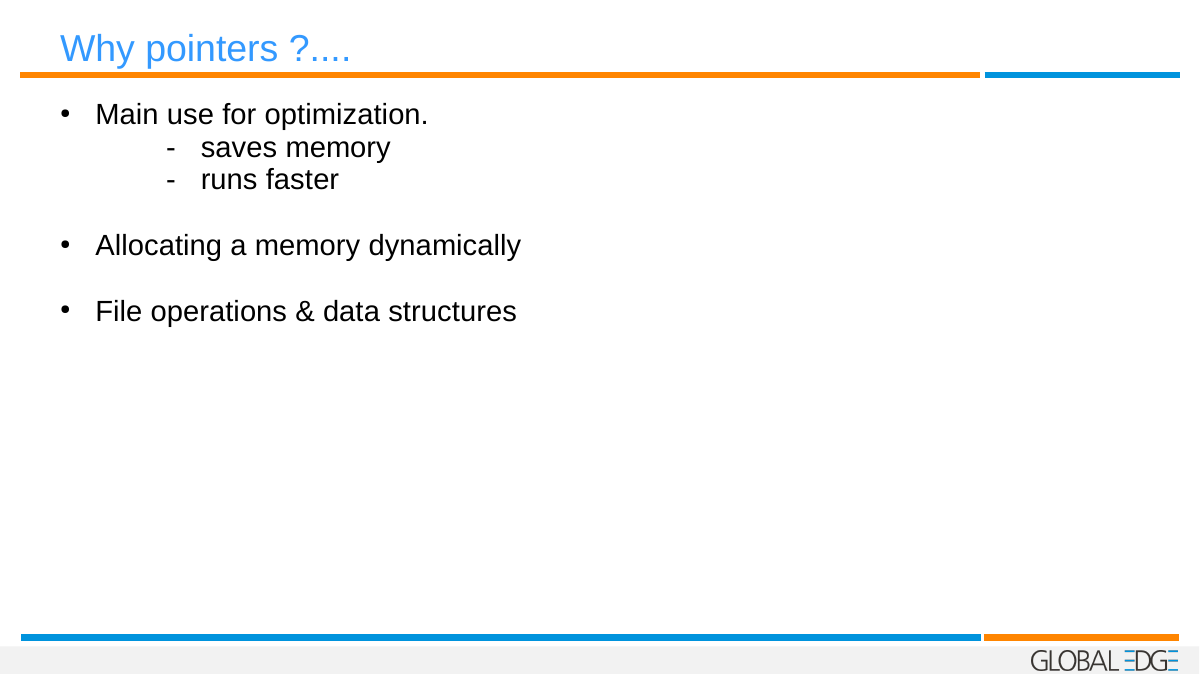

# Why pointers ?....
Main use for optimization.
- saves memory
- runs faster
Allocating a memory dynamically
File operations & data structures